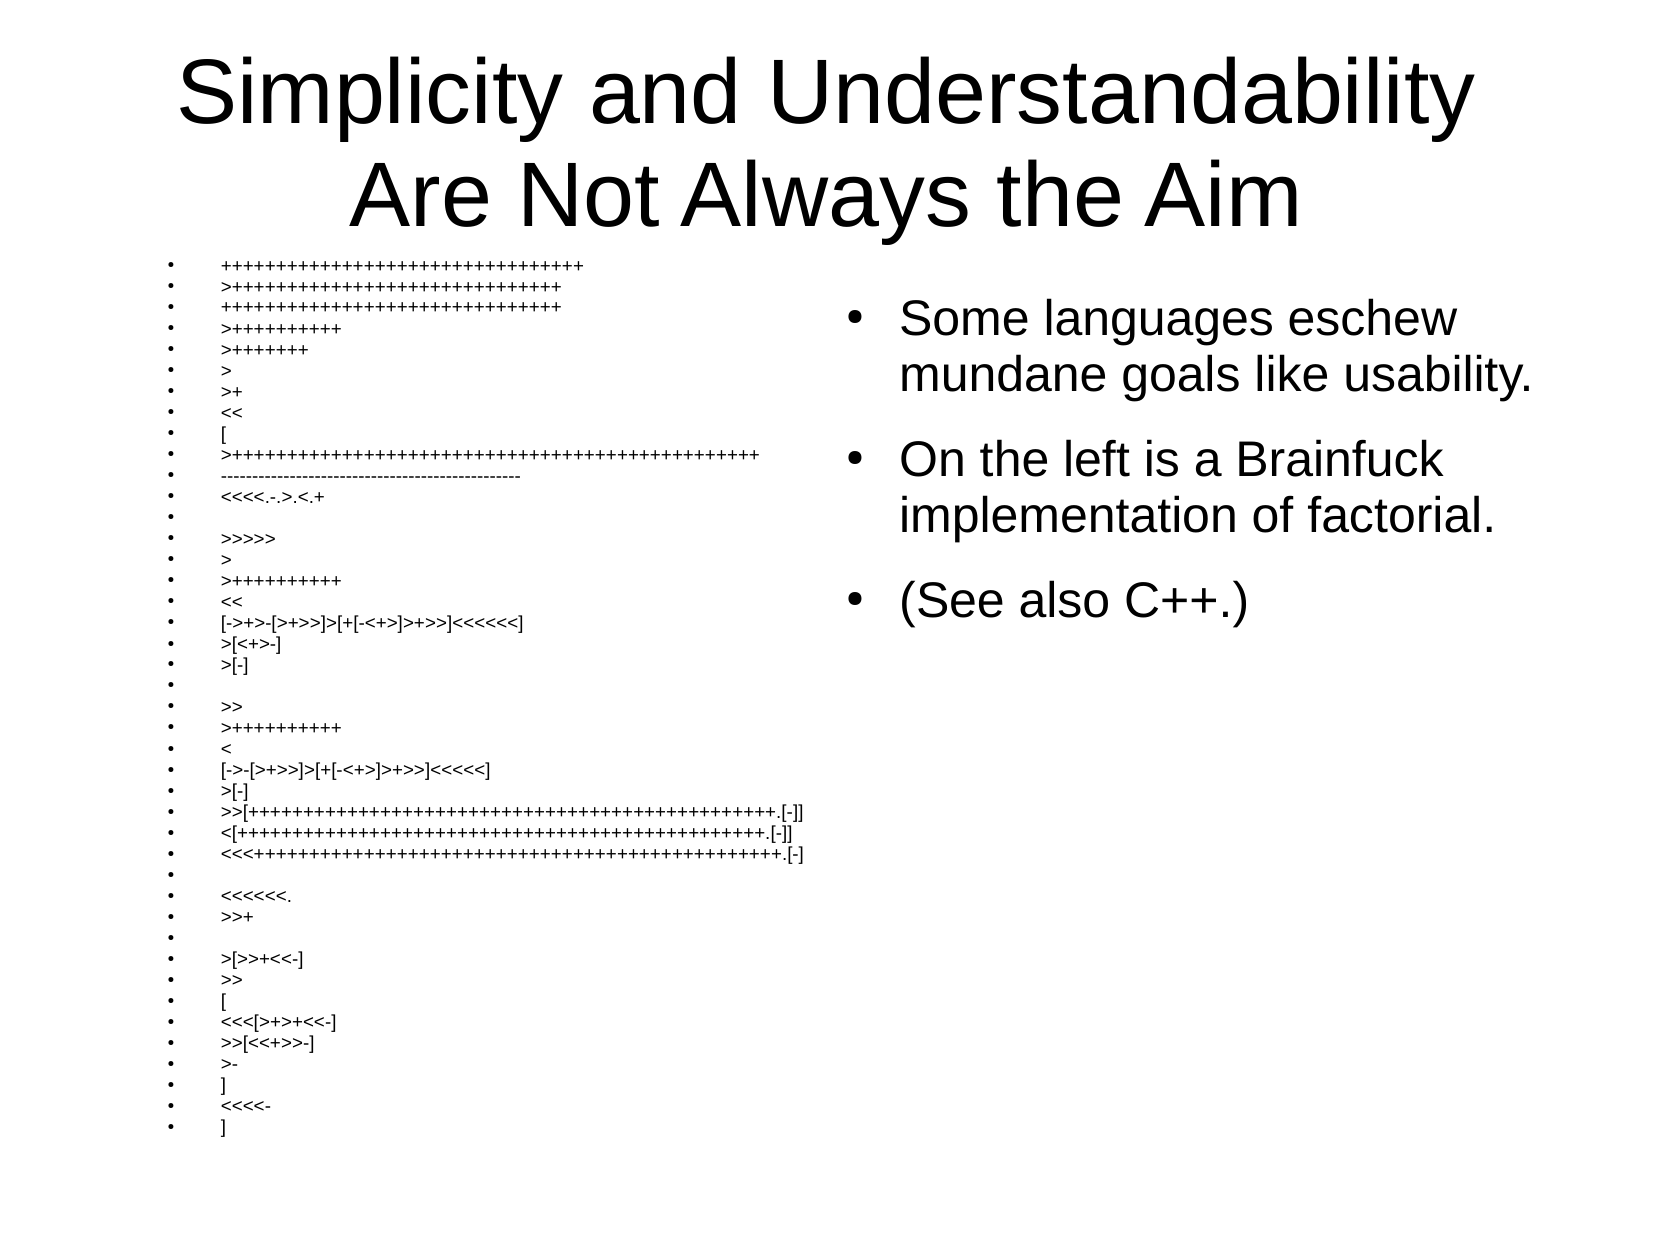

# Simplicity and Understandability Are Not Always the Aim
+++++++++++++++++++++++++++++++++
>++++++++++++++++++++++++++++++
+++++++++++++++++++++++++++++++
>++++++++++
>+++++++
>
>+
<<
[
>++++++++++++++++++++++++++++++++++++++++++++++++
------------------------------------------------
<<<<.-.>.<.+
>>>>>
>
>++++++++++
<<
[->+>-[>+>>]>[+[-<+>]>+>>]<<<<<<]
>[<+>-]
>[-]
>>
>++++++++++
<
[->-[>+>>]>[+[-<+>]>+>>]<<<<<]
>[-]
>>[++++++++++++++++++++++++++++++++++++++++++++++++.[-]]
<[++++++++++++++++++++++++++++++++++++++++++++++++.[-]]
<<<++++++++++++++++++++++++++++++++++++++++++++++++.[-]
<<<<<<.
>>+
>[>>+<<-]
>>
[
<<<[>+>+<<-]
>>[<<+>>-]
>-
]
<<<<-
]
Some languages eschew mundane goals like usability.
On the left is a Brainfuck implementation of factorial.
(See also C++.)